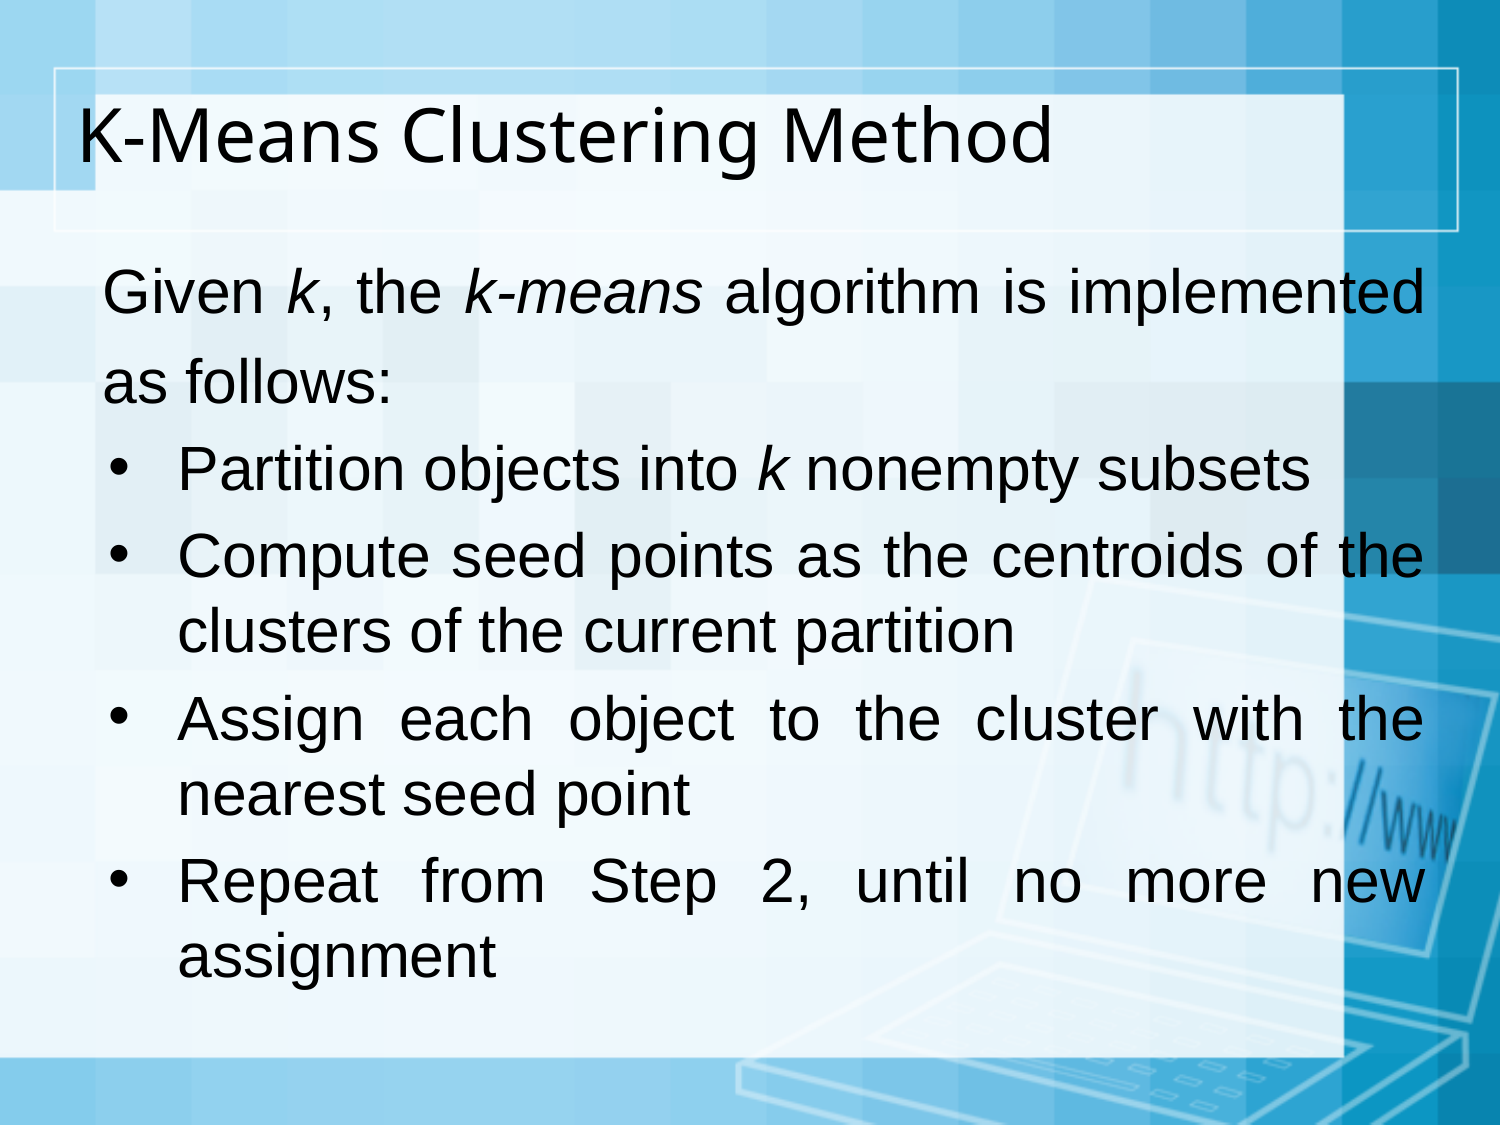

# K-Means Clustering Method
Given k, the k-means algorithm is implemented as follows:
Partition objects into k nonempty subsets
Compute seed points as the centroids of the clusters of the current partition
Assign each object to the cluster with the nearest seed point
Repeat from Step 2, until no more new assignment